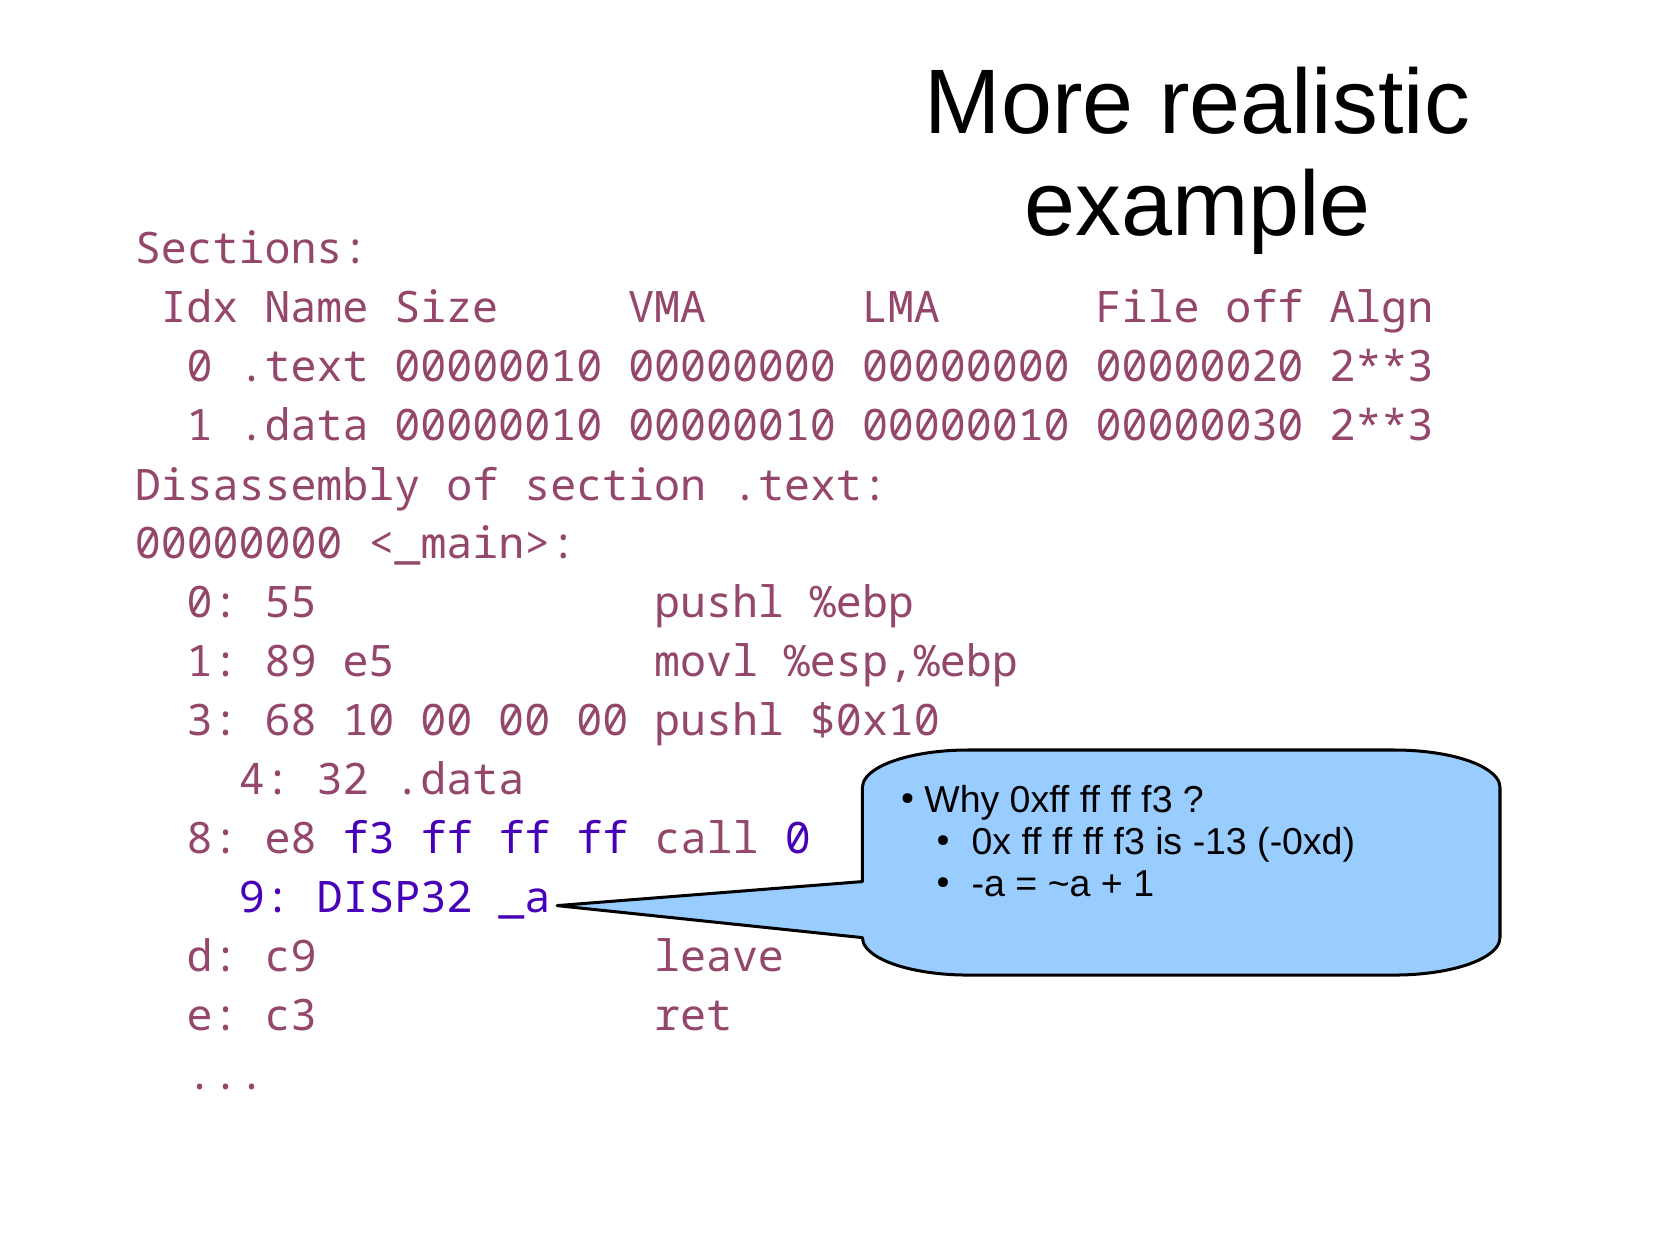

# More realistic example
 Sections:
 Idx Name Size VMA LMA File off Algn
 0 .text 00000010 00000000 00000000 00000020 2**3
 1 .data 00000010 00000010 00000010 00000030 2**3
 Disassembly of section .text:
 00000000 <_main>:
 0: 55 pushl %ebp
 1: 89 e5 movl %esp,%ebp
 3: 68 10 00 00 00 pushl $0x10
 4: 32 .data
 8: e8 f3 ff ff ff call 0
 9: DISP32 _a
 d: c9 leave
 e: c3 ret
 ...
 Why 0xff ff ff f3 ?
0x ff ff ff f3 is -13 (-0xd)
-a = ~a + 1